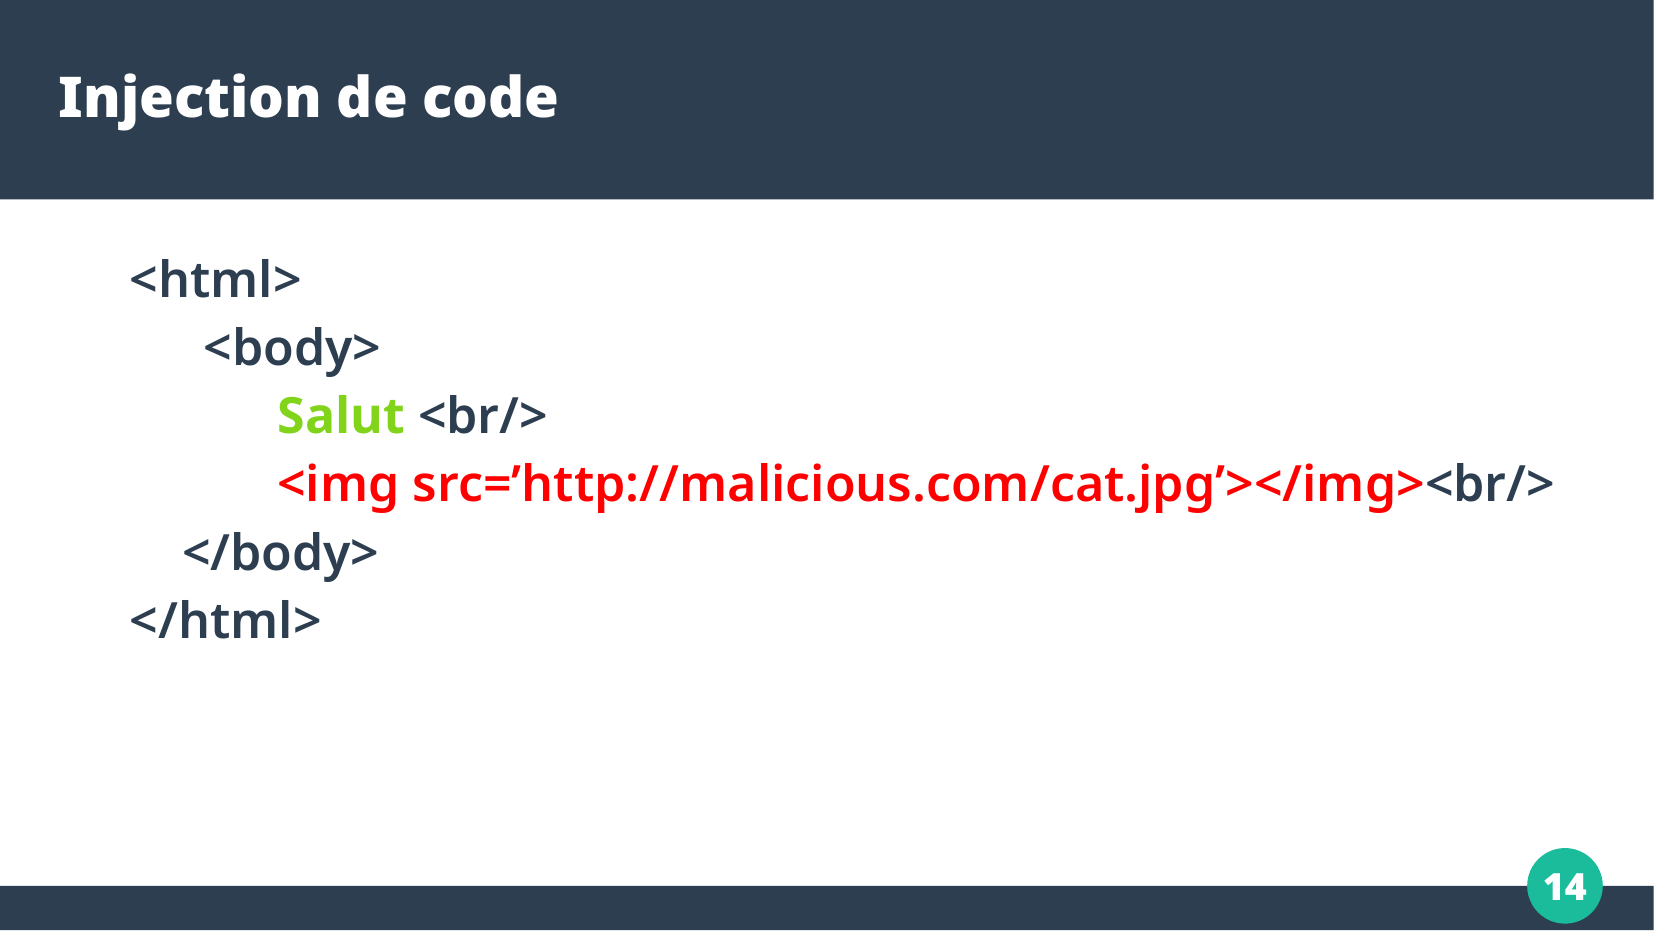

# Injection de code
<html>
	<body>
 		Salut <br/>
		<img src=’http://malicious.com/cat.jpg’></img><br/>
 </body>
</html>